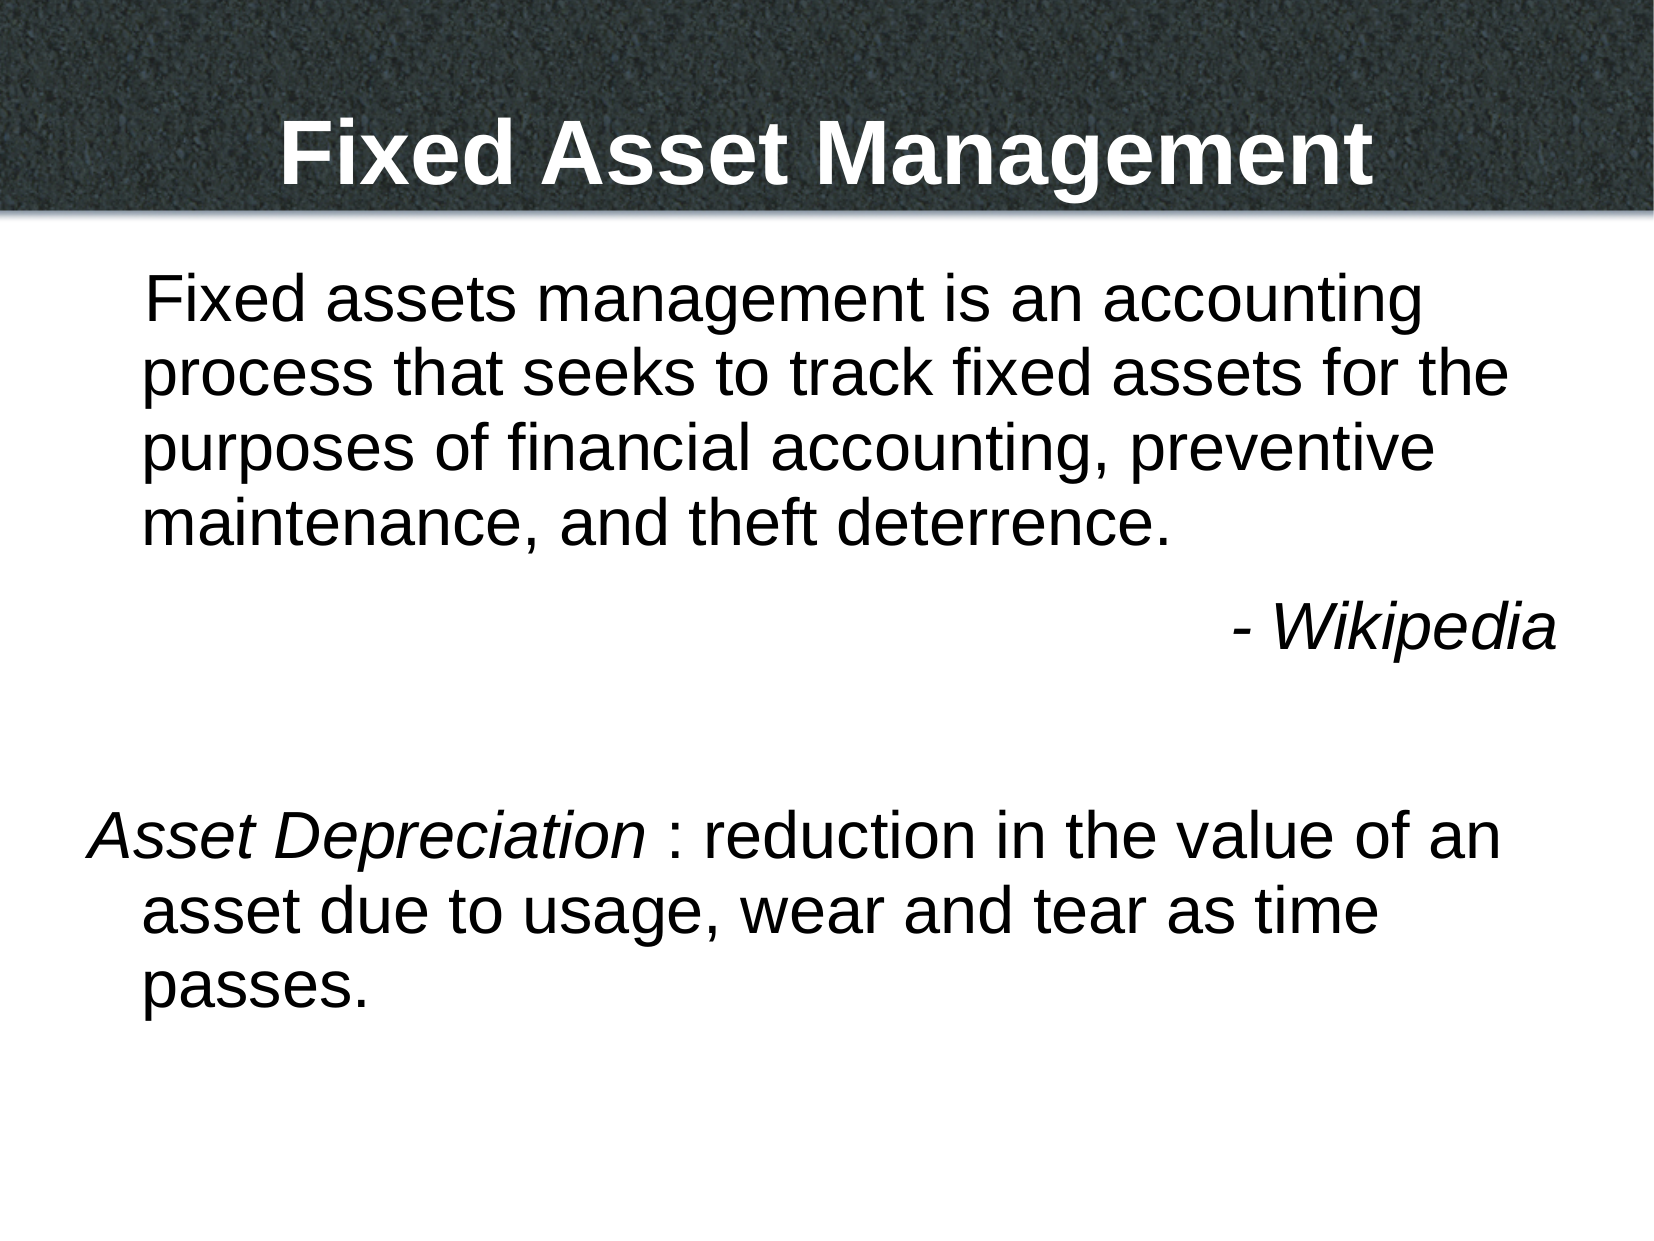

# Fixed Asset Management
 Fixed assets management is an accounting process that seeks to track fixed assets for the purposes of financial accounting, preventive maintenance, and theft deterrence.
- Wikipedia
Asset Depreciation : reduction in the value of an asset due to usage, wear and tear as time passes.